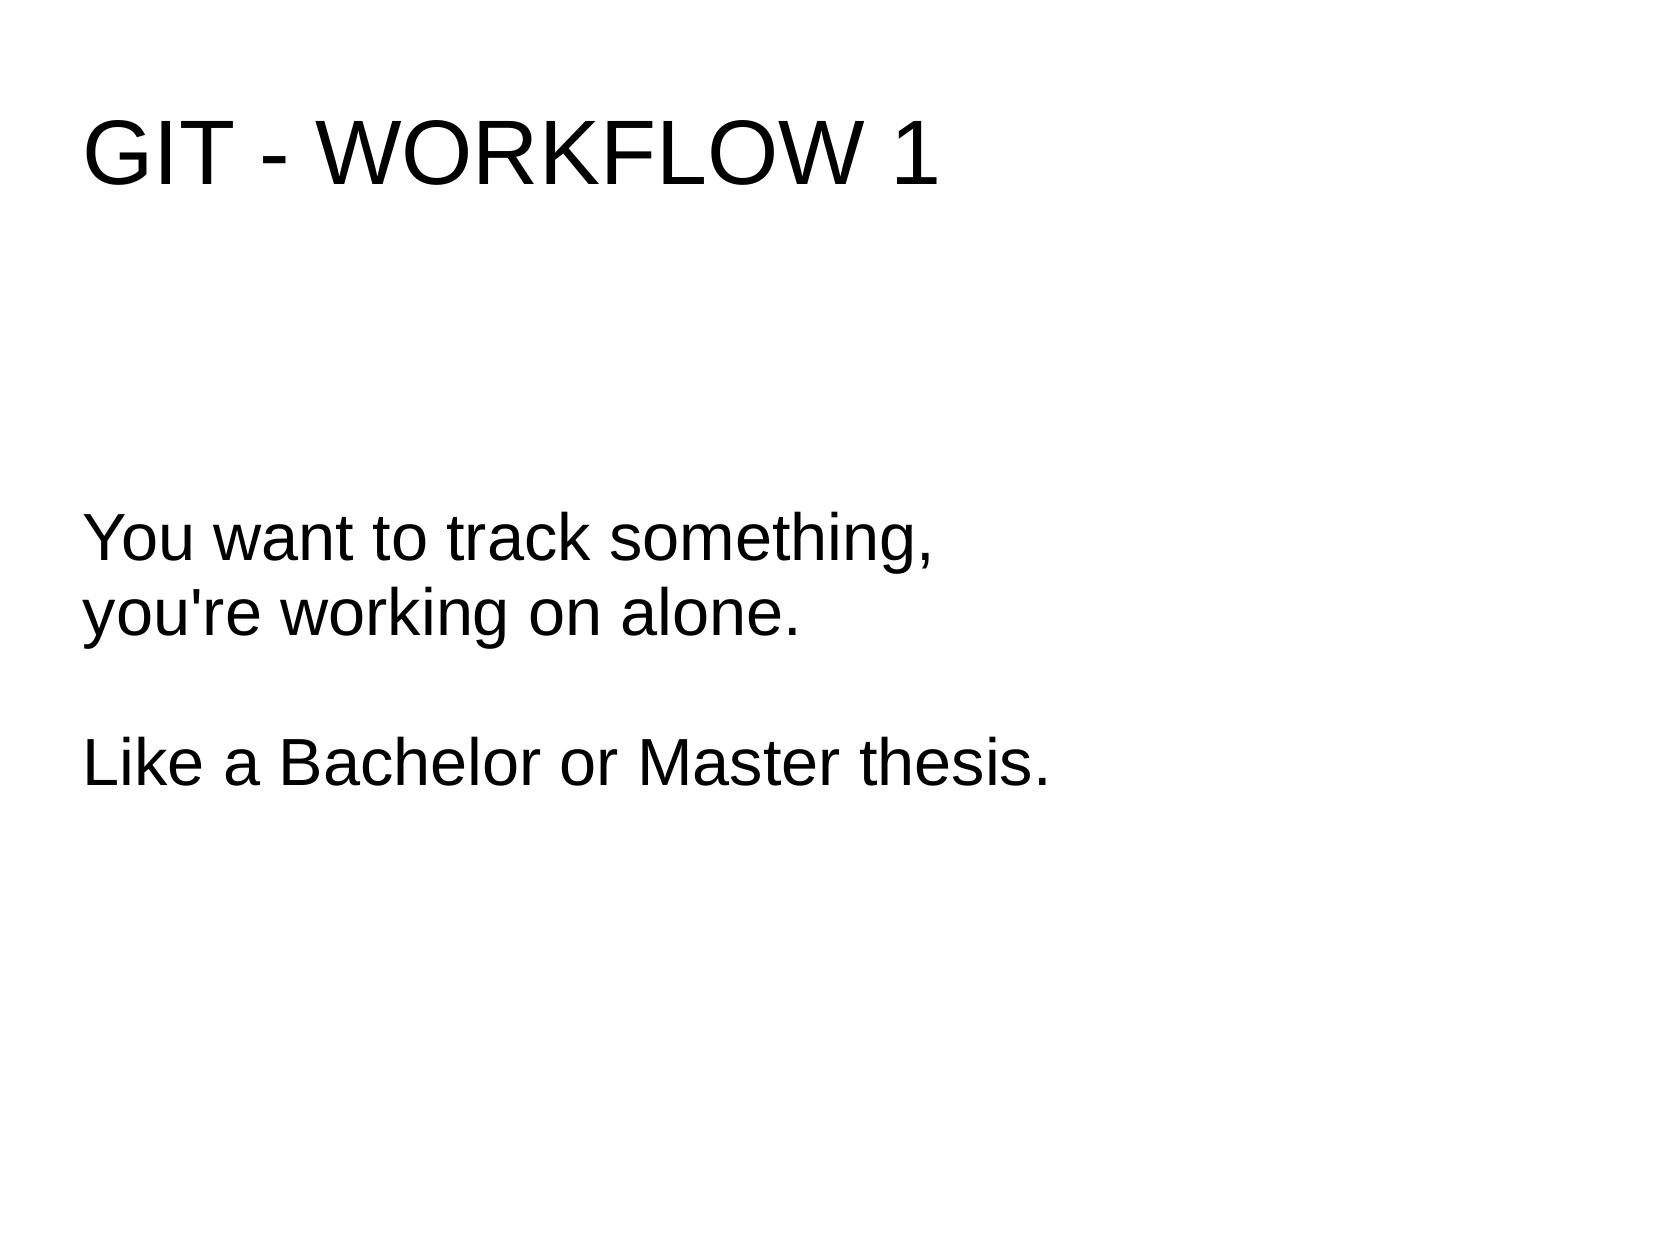

# GIT - WORKFLOW 1
You want to track something,
you're working on alone.
Like a Bachelor or Master thesis.